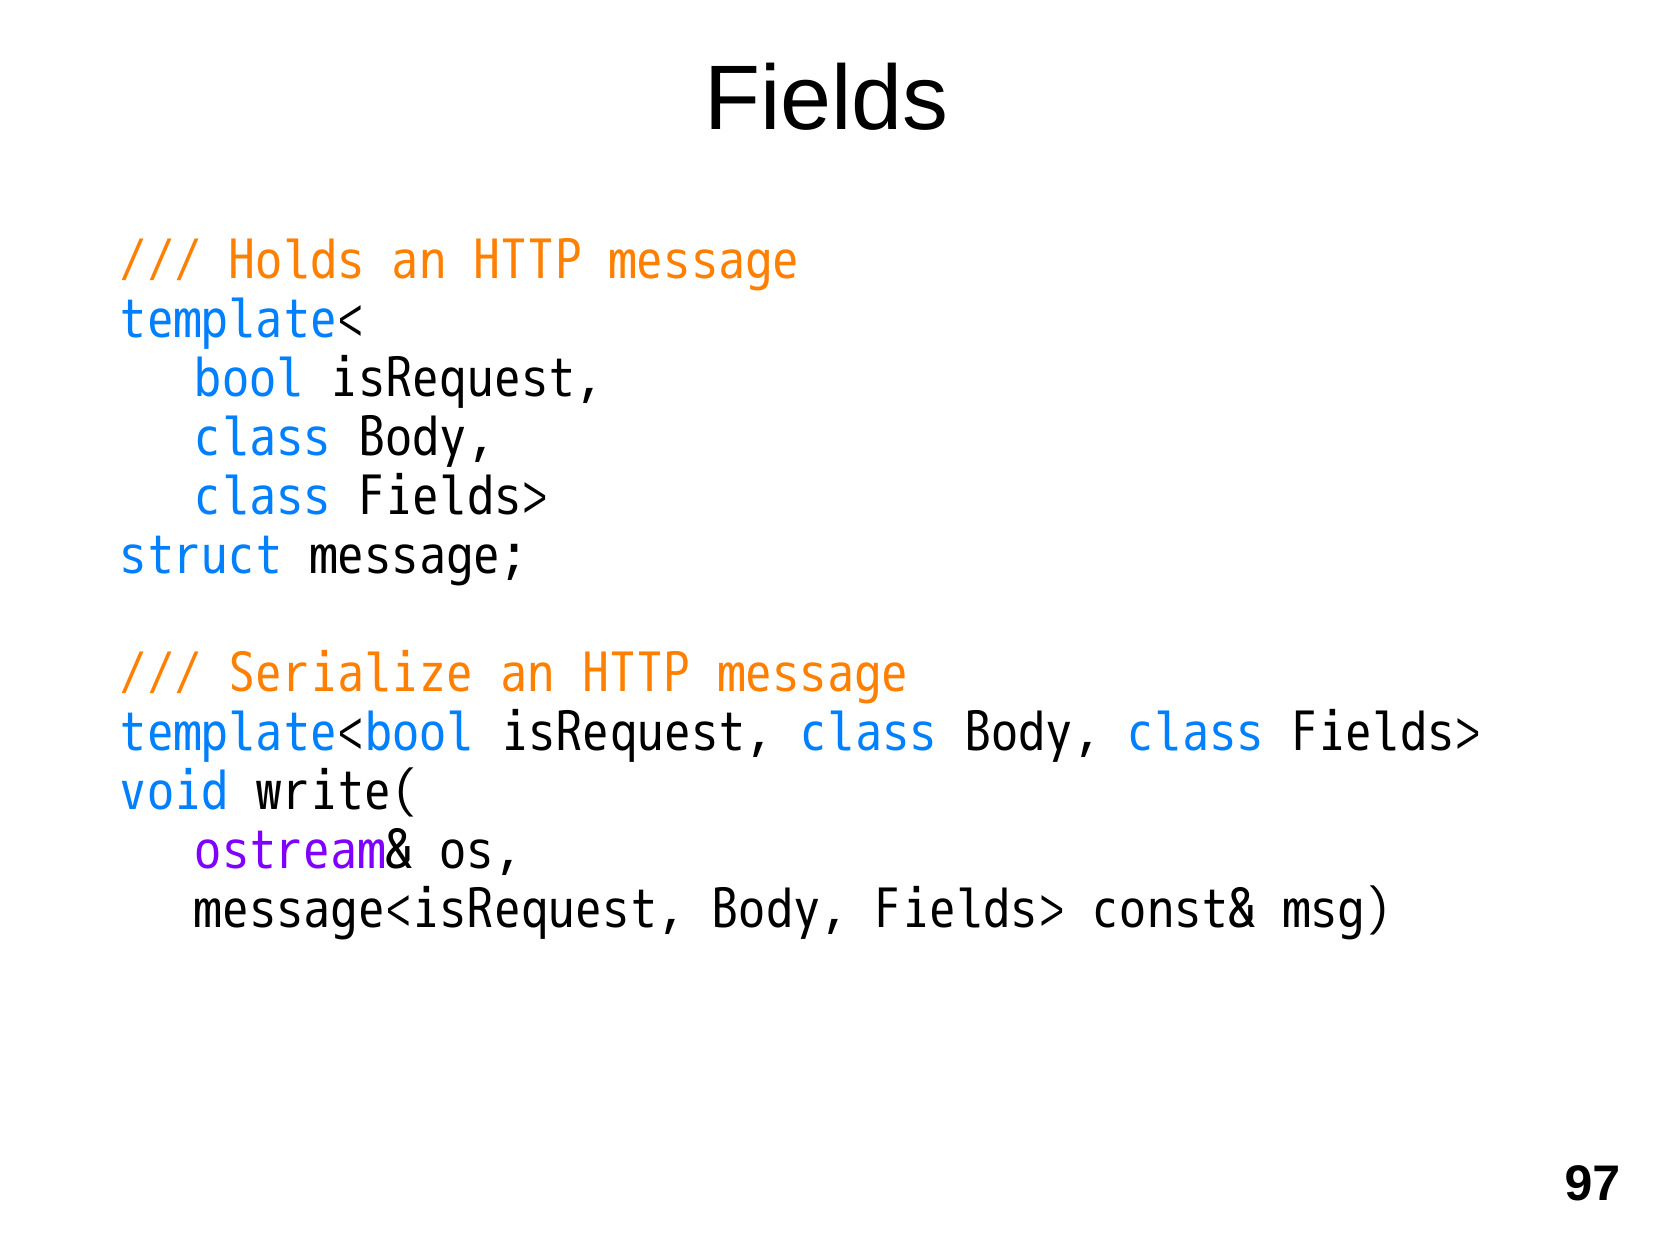

# Fields
/// Holds an HTTP message
template<
	bool isRequest,
	class Body,
	class Fields>
struct message;
/// Serialize an HTTP message
template<bool isRequest, class Body, class Fields>
void write(
	ostream& os,
	message<isRequest, Body, Fields> const& msg)
97